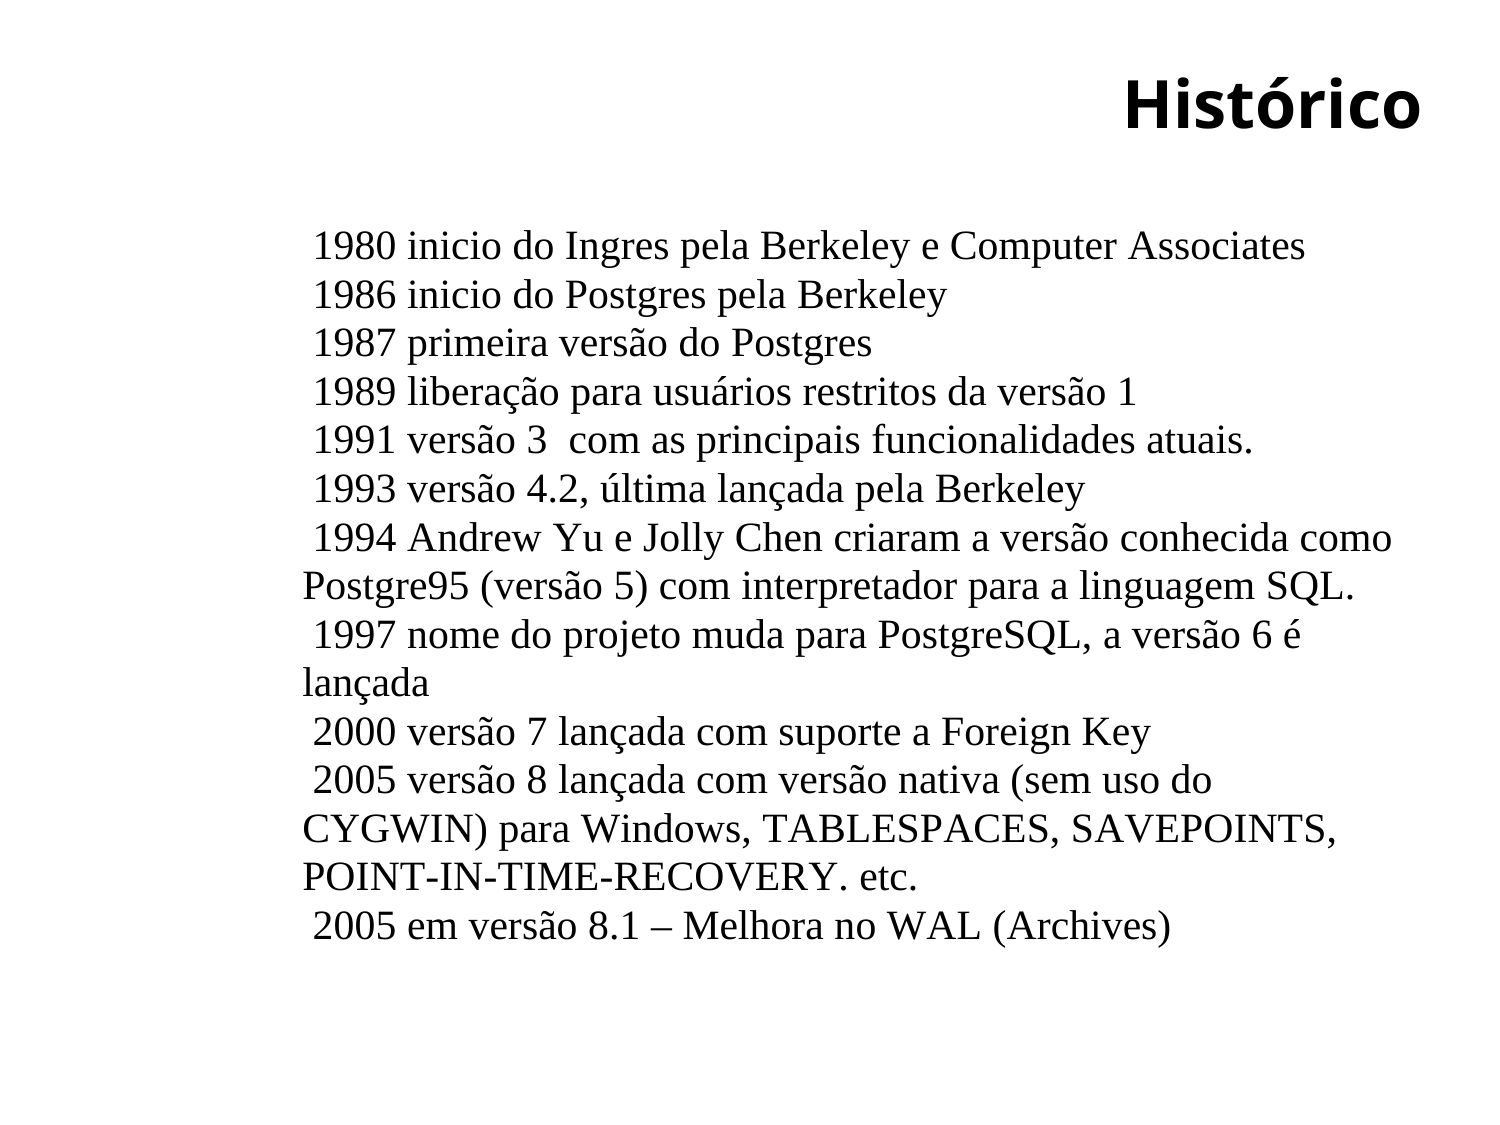

Histórico
 1980 inicio do Ingres pela Berkeley e Computer Associates
 1986 inicio do Postgres pela Berkeley
 1987 primeira versão do Postgres
 1989 liberação para usuários restritos da versão 1
 1991 versão 3 com as principais funcionalidades atuais.
 1993 versão 4.2, última lançada pela Berkeley
 1994 Andrew Yu e Jolly Chen criaram a versão conhecida como Postgre95 (versão 5) com interpretador para a linguagem SQL.
 1997 nome do projeto muda para PostgreSQL, a versão 6 é lançada
 2000 versão 7 lançada com suporte a Foreign Key
 2005 versão 8 lançada com versão nativa (sem uso do CYGWIN) para Windows, TABLESPACES, SAVEPOINTS, POINT-IN-TIME-RECOVERY. etc.
 2005 em versão 8.1 – Melhora no WAL (Archives)